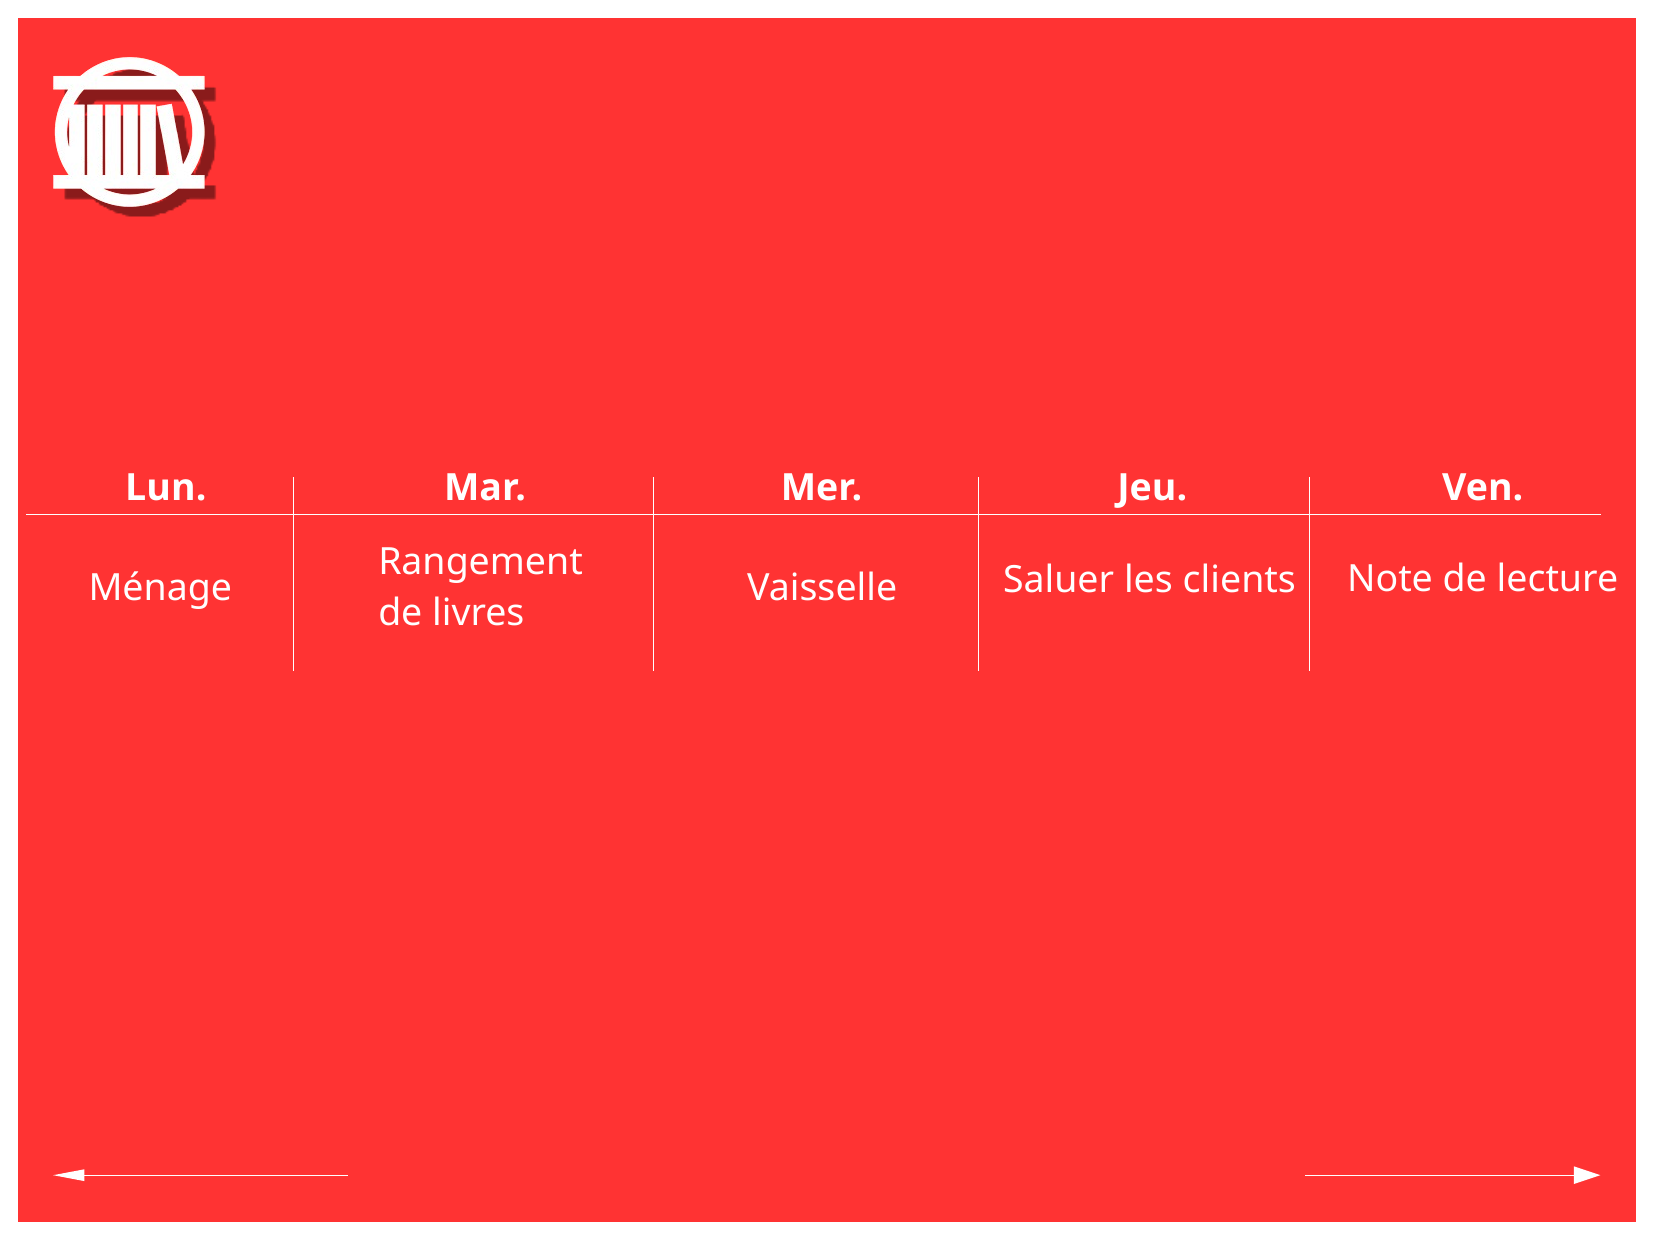

Lun.
Mar.
Mer.
Jeu.
Ven.
Rangement
de livres
Note de lecture
Saluer les clients
Ménage
Vaisselle